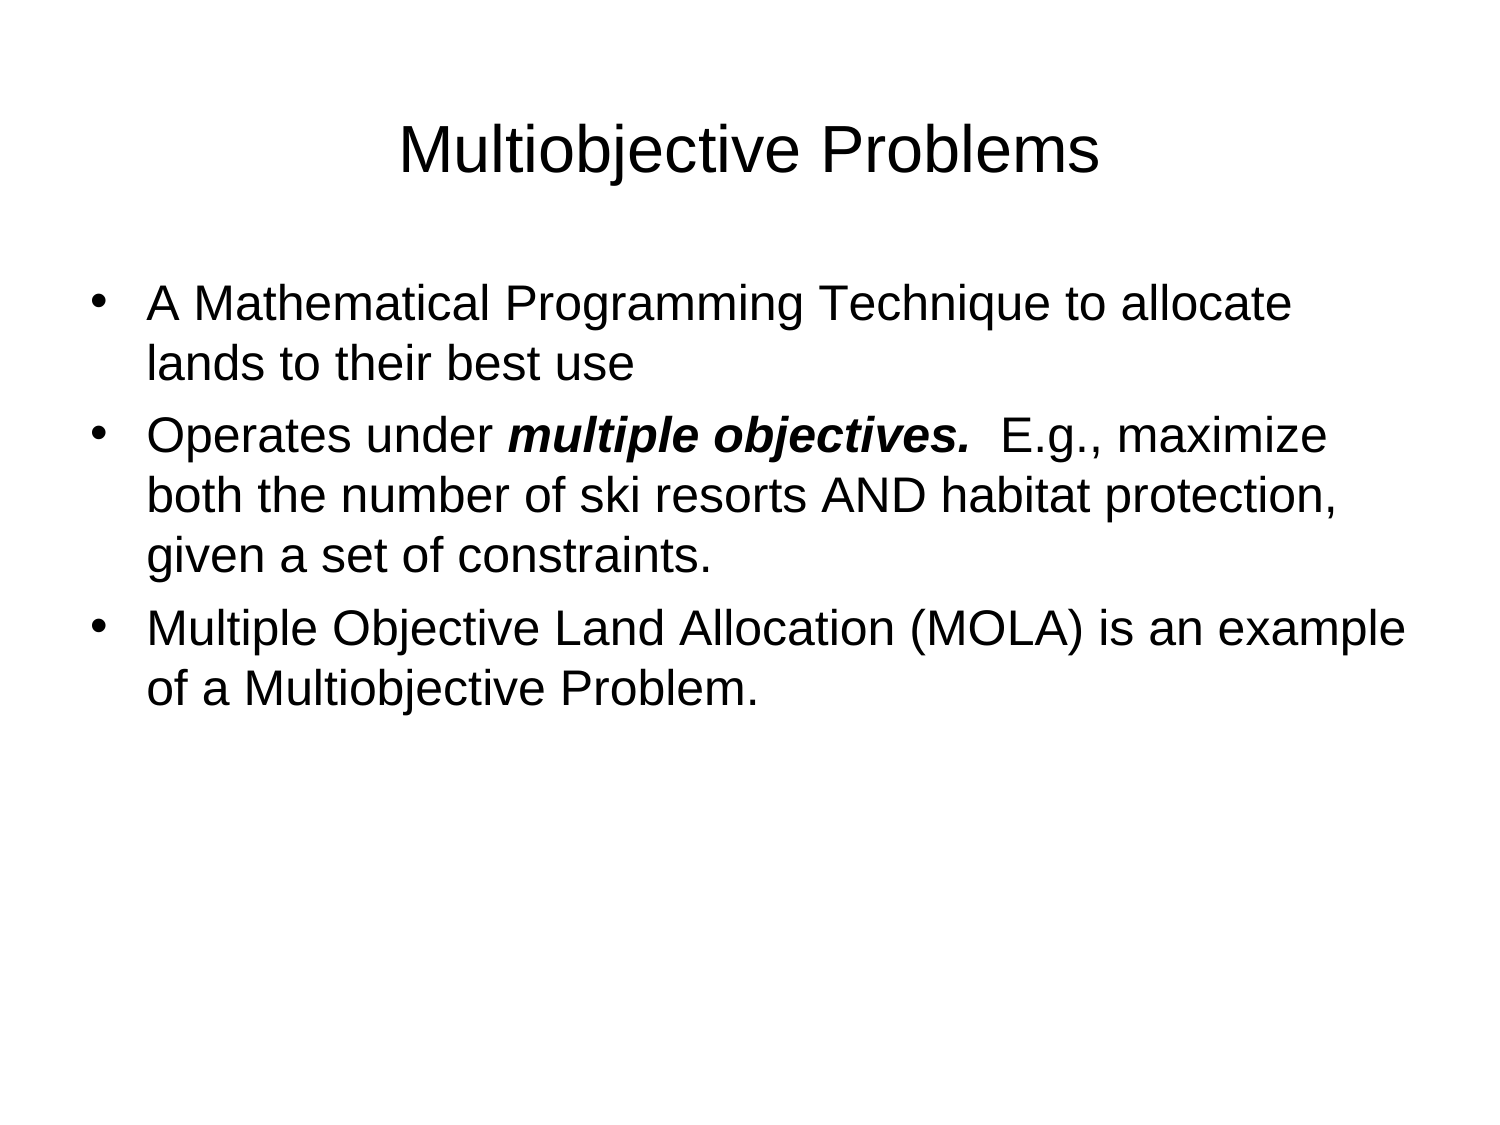

# Multiobjective Problems
A Mathematical Programming Technique to allocate lands to their best use
Operates under multiple objectives. E.g., maximize both the number of ski resorts AND habitat protection, given a set of constraints.
Multiple Objective Land Allocation (MOLA) is an example of a Multiobjective Problem.